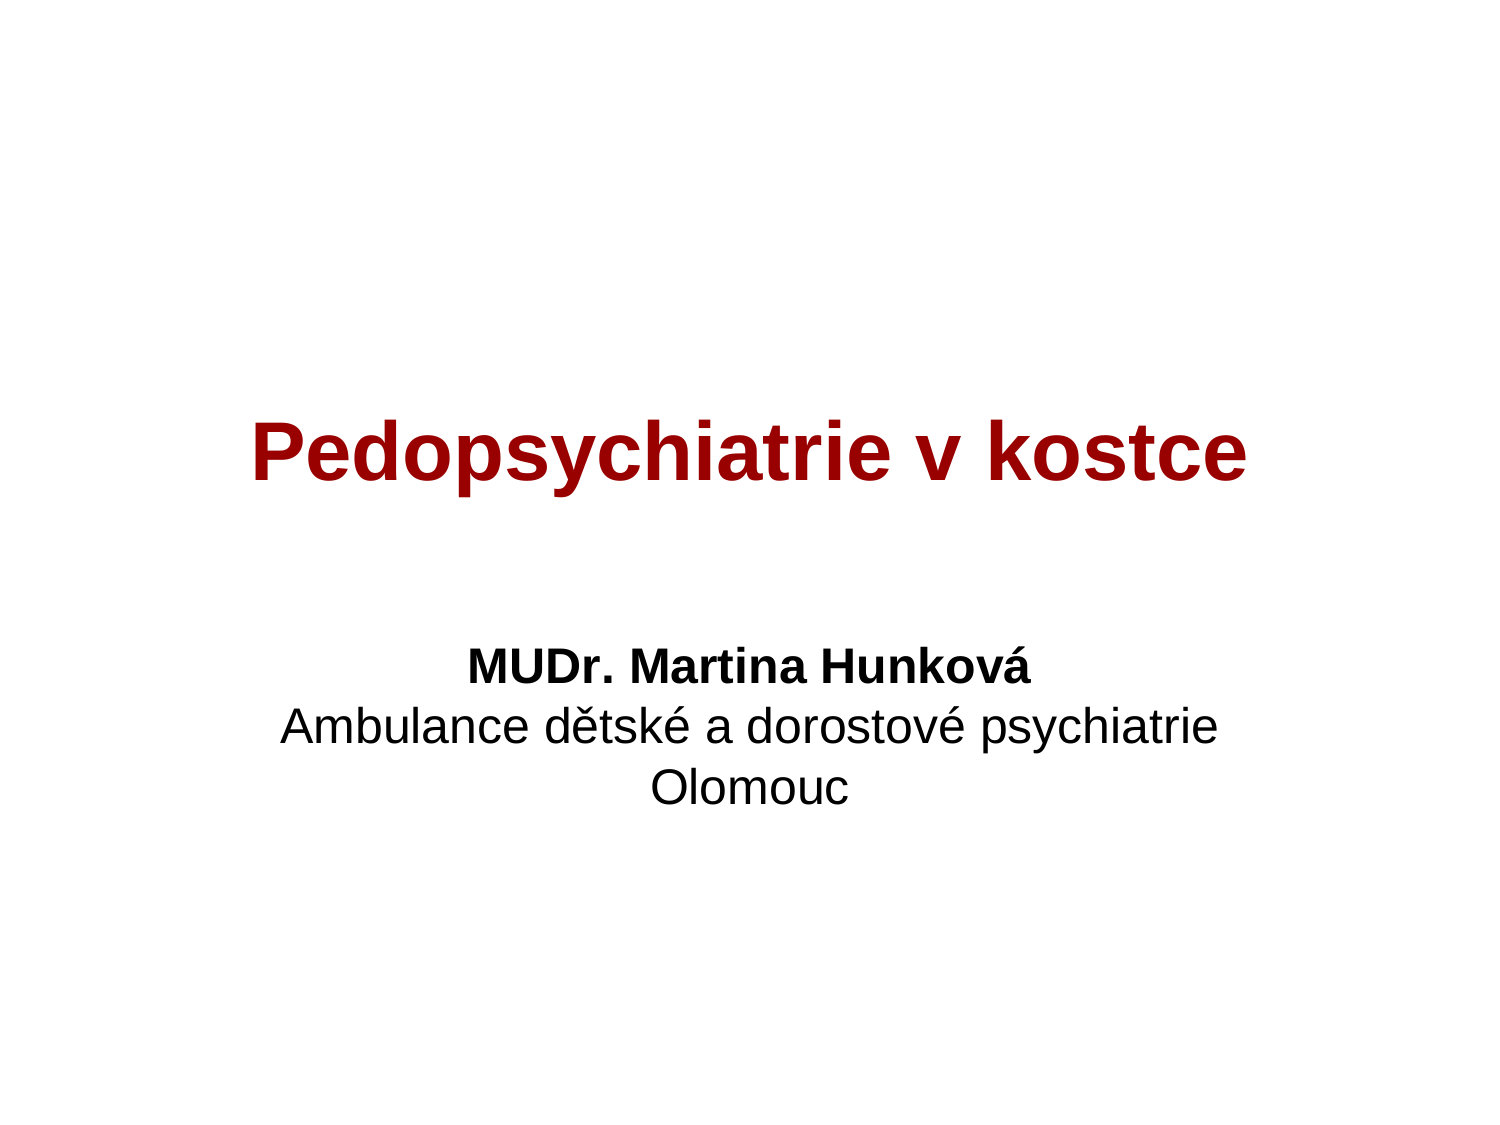

# Pedopsychiatrie v kostce
MUDr. Martina Hunková
Ambulance dětské a dorostové psychiatrie
Olomouc